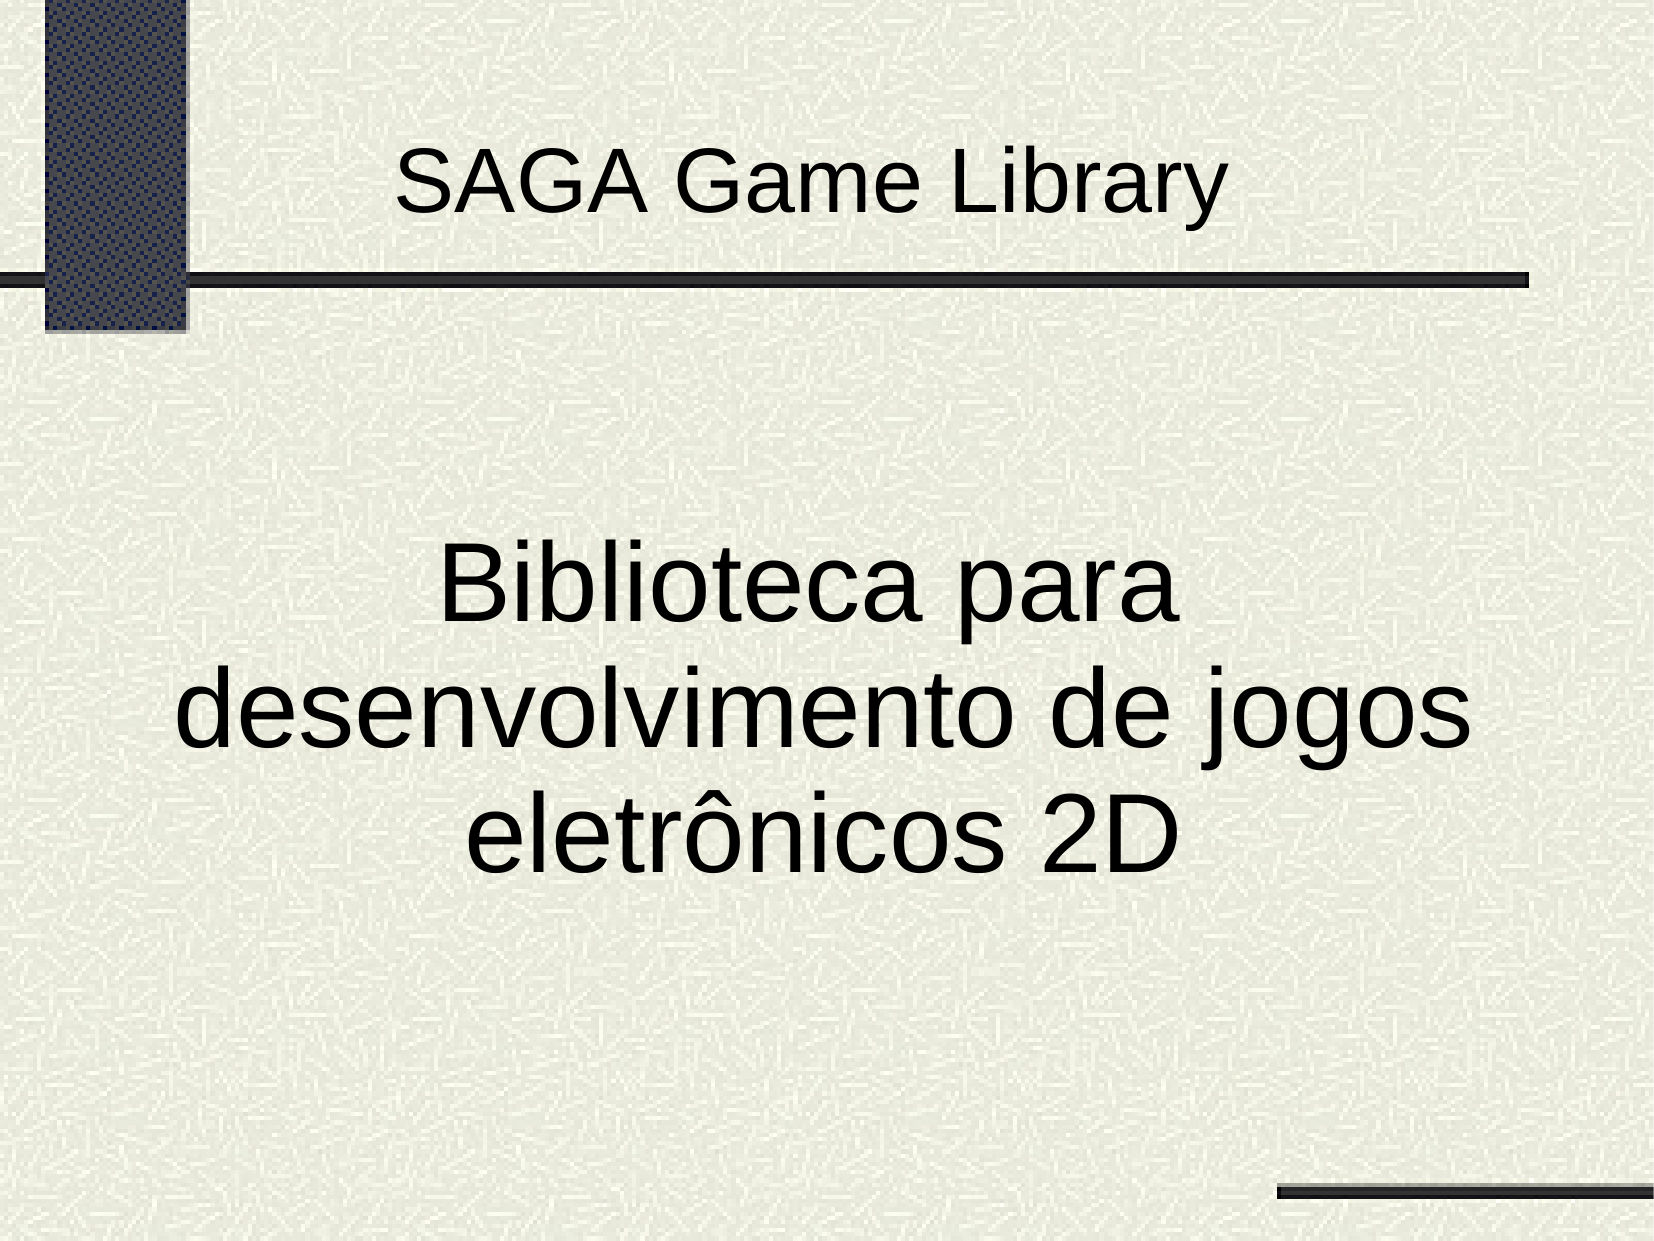

SAGA Game Library
Biblioteca para
desenvolvimento de jogos
eletrônicos 2D